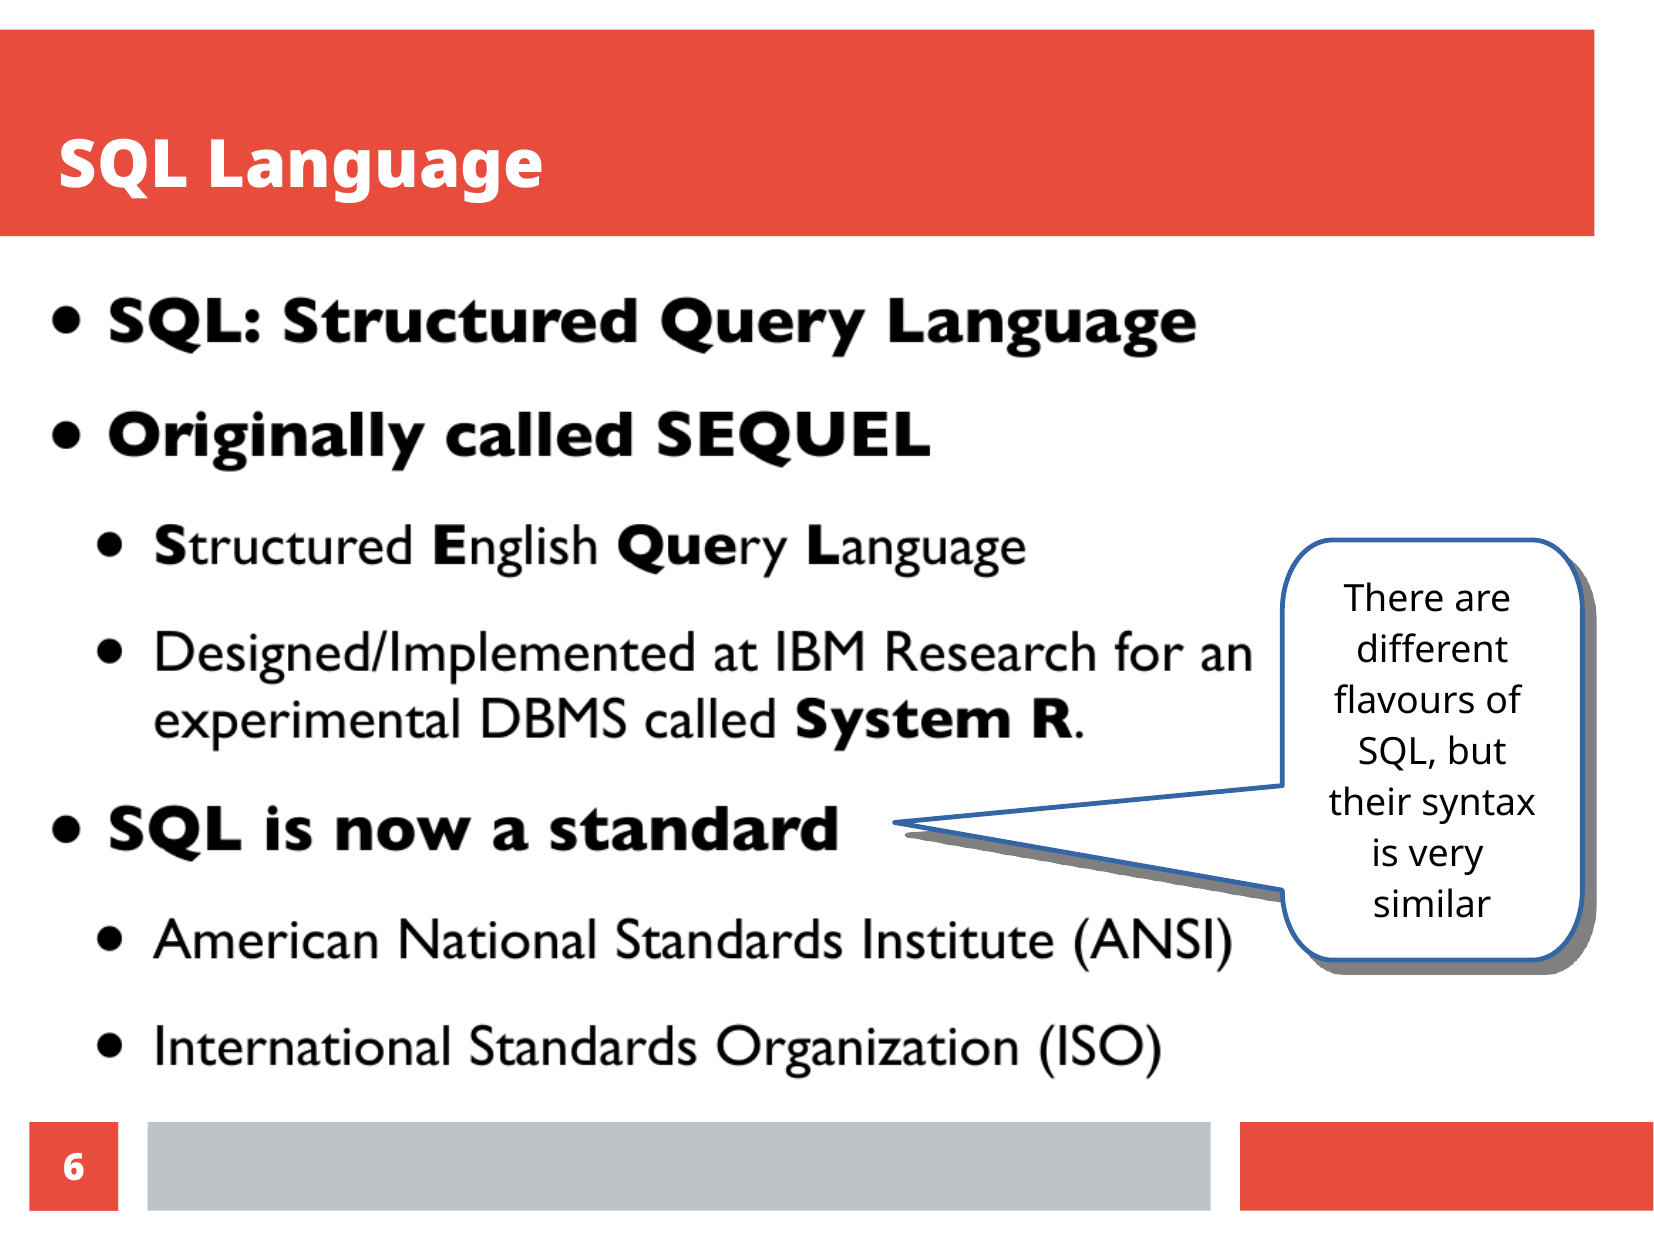

# SQL Language
There are
different
flavours of
SQL, but
their syntax
is very
similar
6